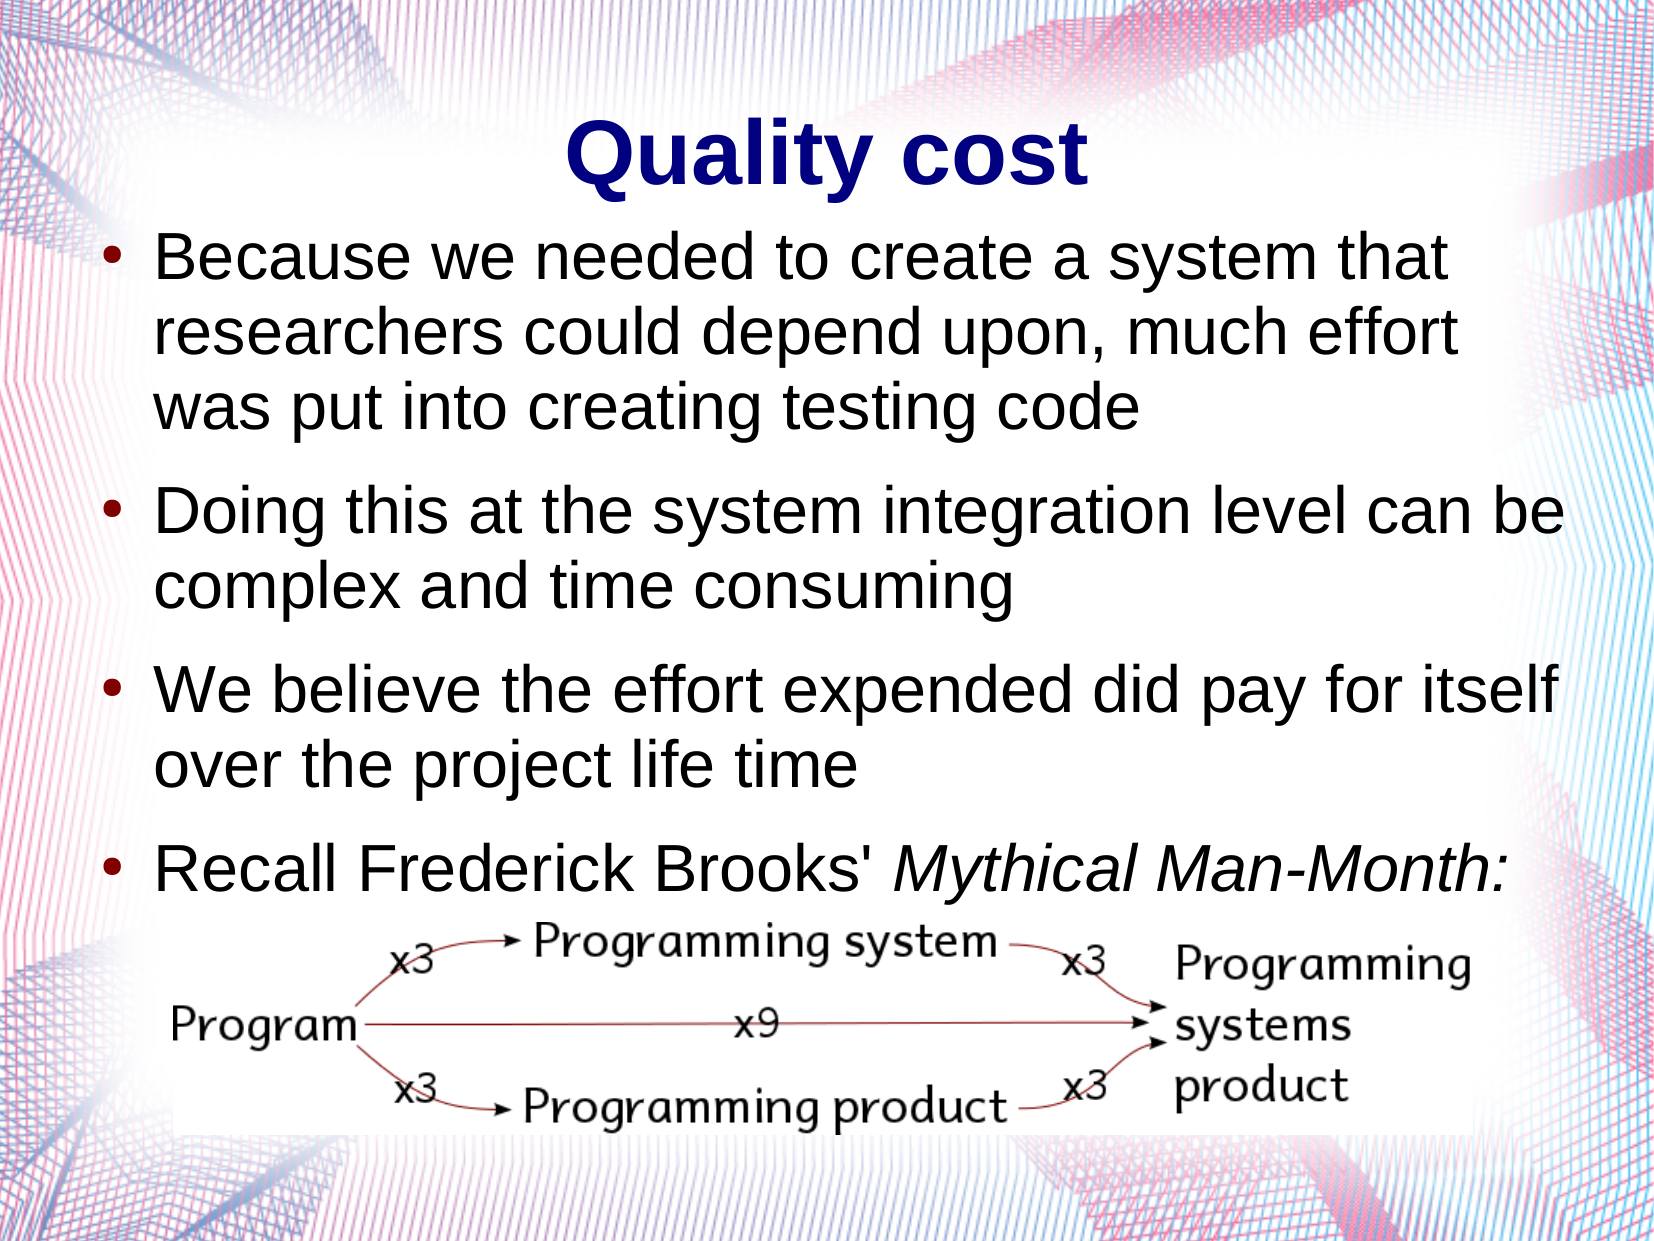

# Quality cost
Because we needed to create a system that researchers could depend upon, much effort was put into creating testing code
Doing this at the system integration level can be complex and time consuming
We believe the effort expended did pay for itself over the project life time
Recall Frederick Brooks' Mythical Man-Month: